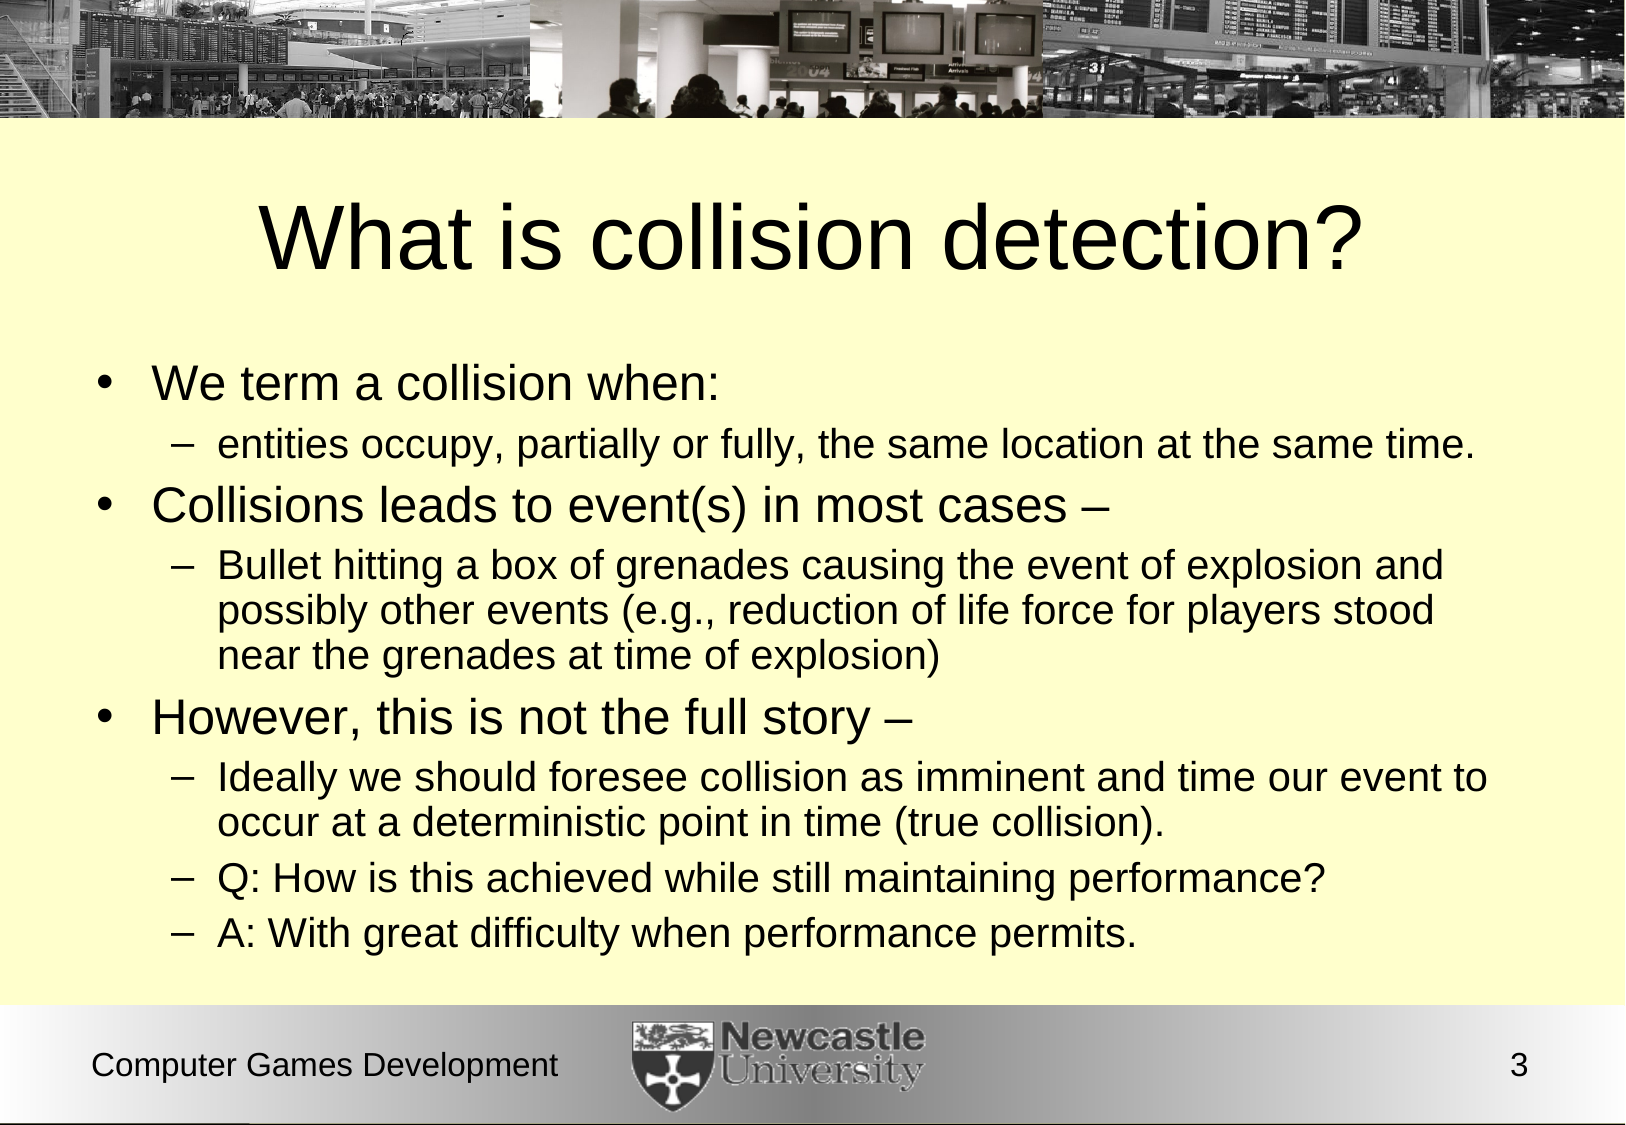

What is collision detection?
We term a collision when:
entities occupy, partially or fully, the same location at the same time.
Collisions leads to event(s) in most cases –
Bullet hitting a box of grenades causing the event of explosion and possibly other events (e.g., reduction of life force for players stood near the grenades at time of explosion)
However, this is not the full story –
Ideally we should foresee collision as imminent and time our event to occur at a deterministic point in time (true collision).
Q: How is this achieved while still maintaining performance?
A: With great difficulty when performance permits.
Computer Games Development